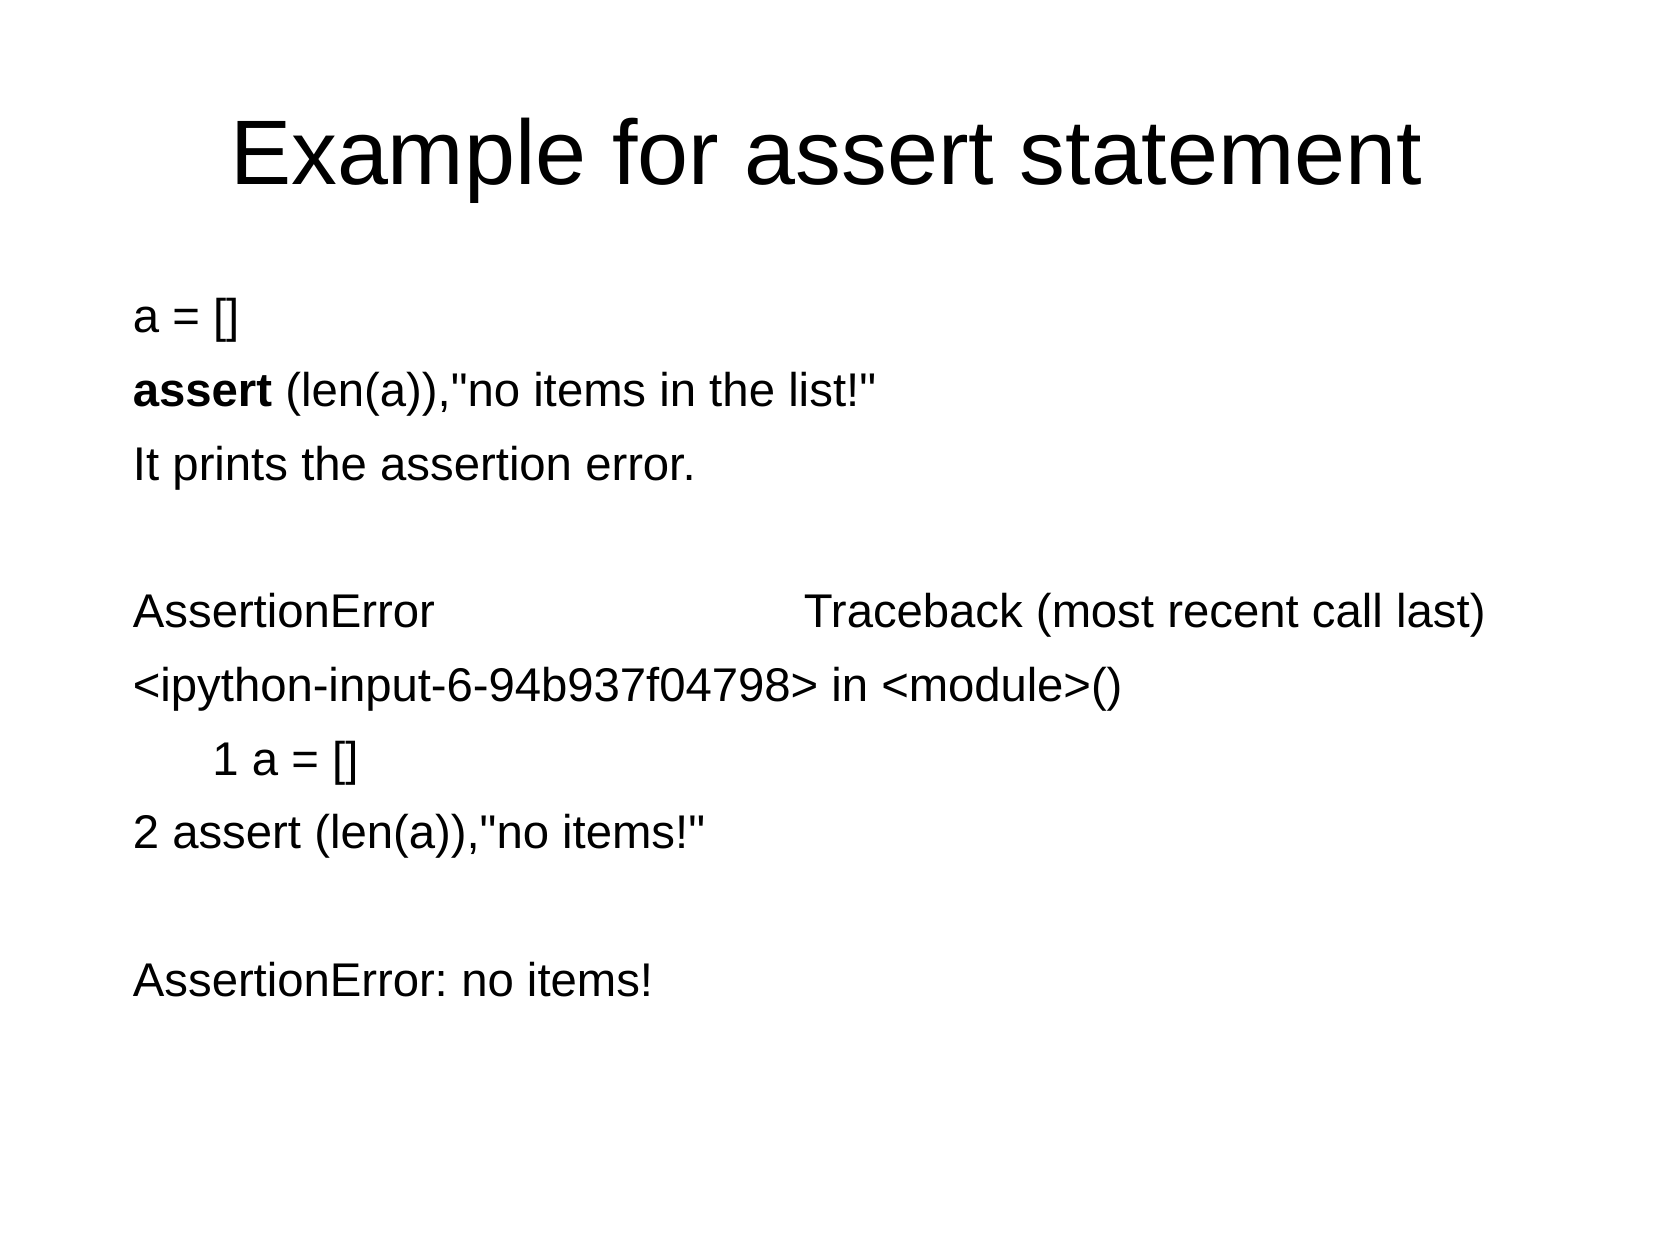

# Example for assert statement
a = []
assert (len(a)),"no items in the list!"
It prints the assertion error.
AssertionError Traceback (most recent call last)
<ipython-input-6-94b937f04798> in <module>()
 1 a = []
2 assert (len(a)),"no items!"
AssertionError: no items!